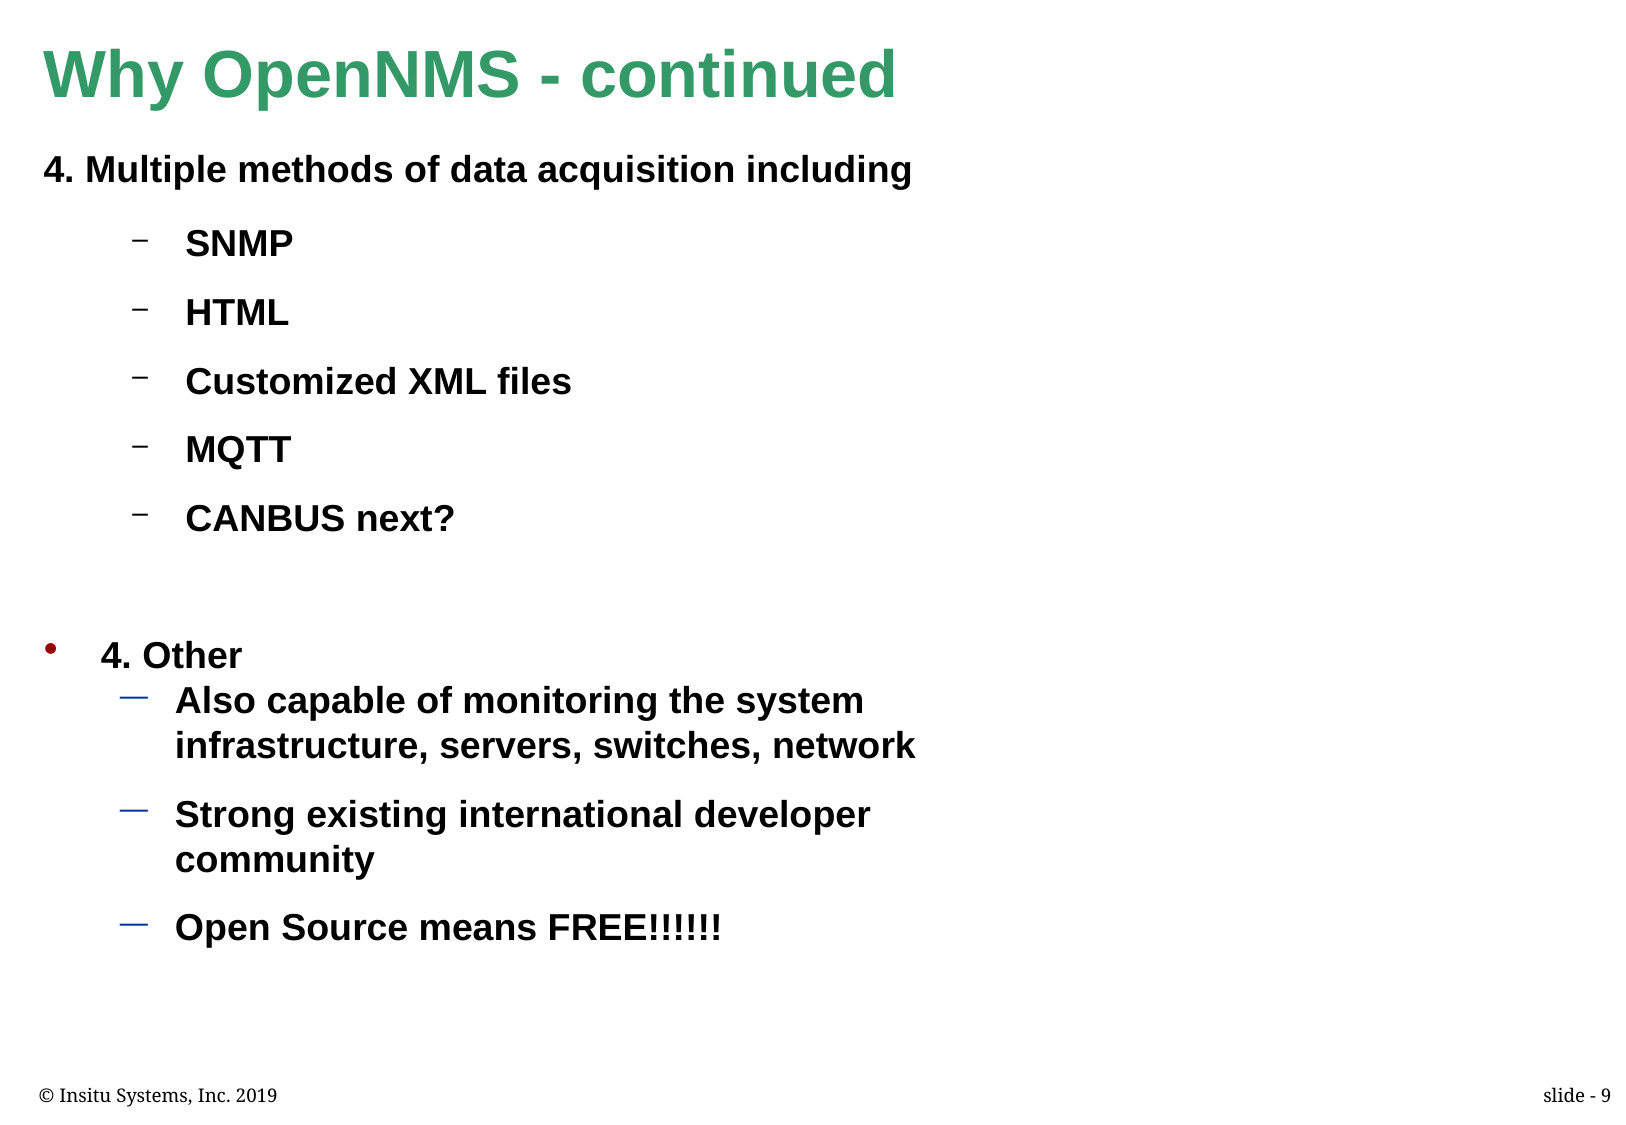

# Why OpenNMS - continued
4. Multiple methods of data acquisition including
SNMP
HTML
Customized XML files
MQTT
CANBUS next?
4. Other
Also capable of monitoring the system infrastructure, servers, switches, network
Strong existing international developer community
Open Source means FREE!!!!!!